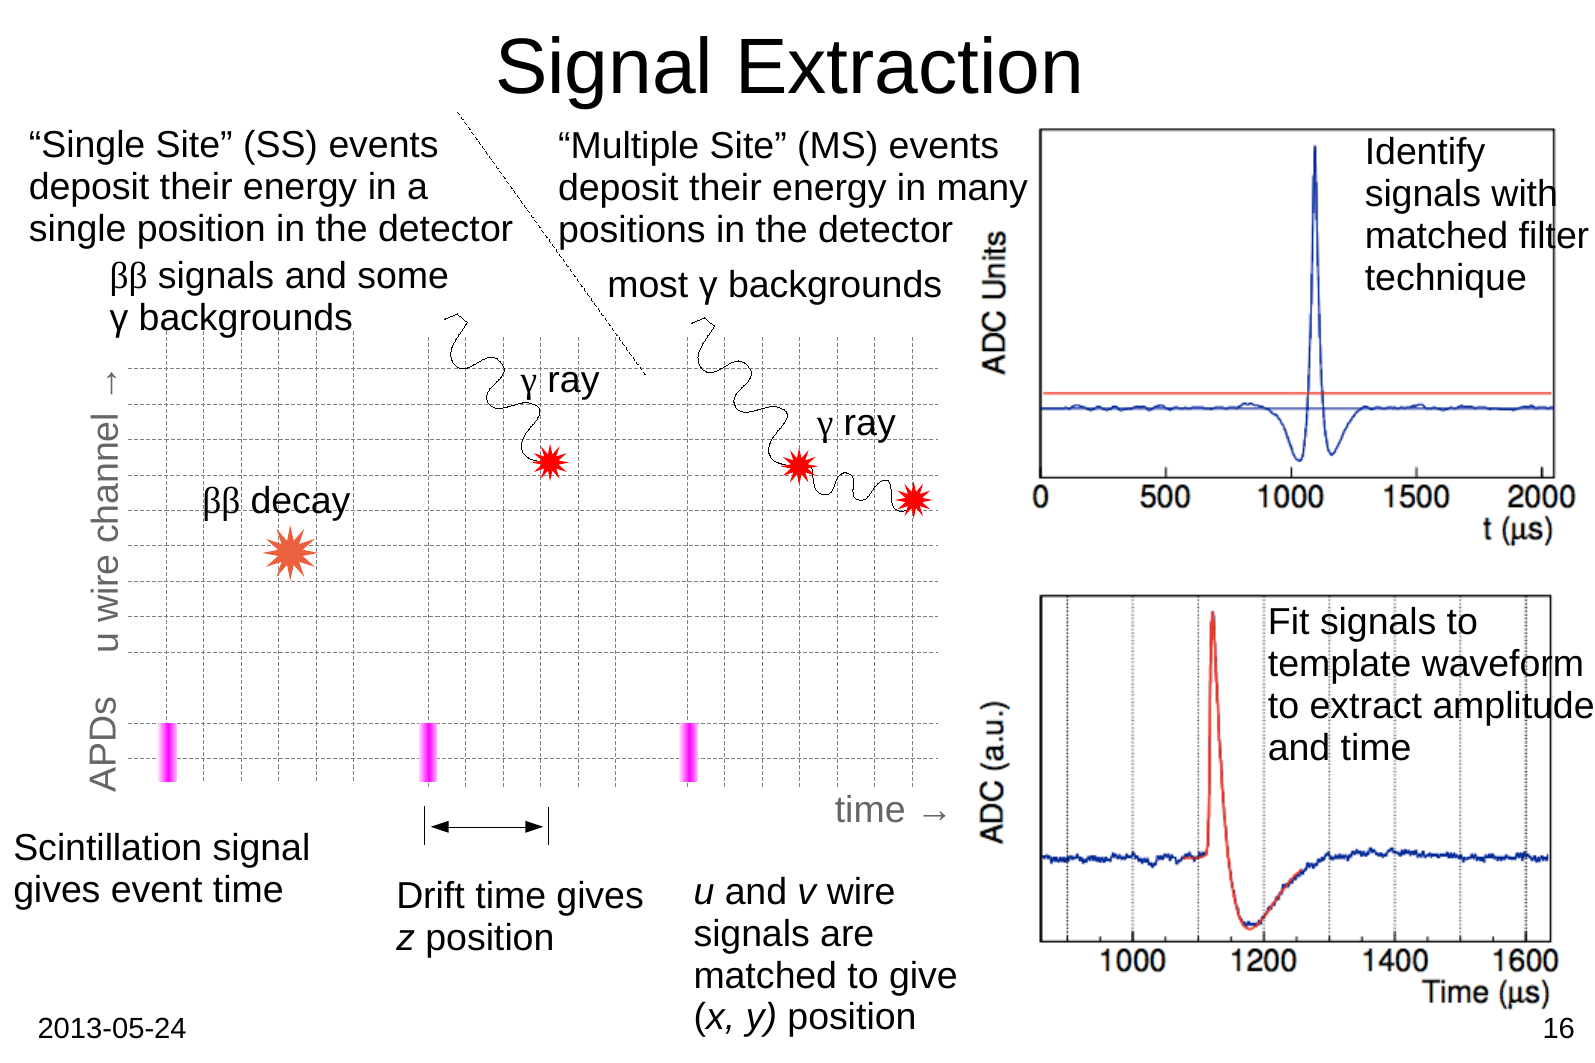

# Signal Extraction
“Single Site” (SS) events deposit their energy in a single position in the detector
“Multiple Site” (MS) events deposit their energy in many positions in the detector
Identify signals with matched filter technique
ββ signals and some γ backgrounds
most γ backgrounds
γ ray
γ ray
u wire channel →
ββ decay
Fit signals to template waveform to extract amplitude and time
APDs
time →
Scintillation signal gives event time
u and v wire signals are matched to give (x, y) position
Drift time gives z position
2013-05-24
16